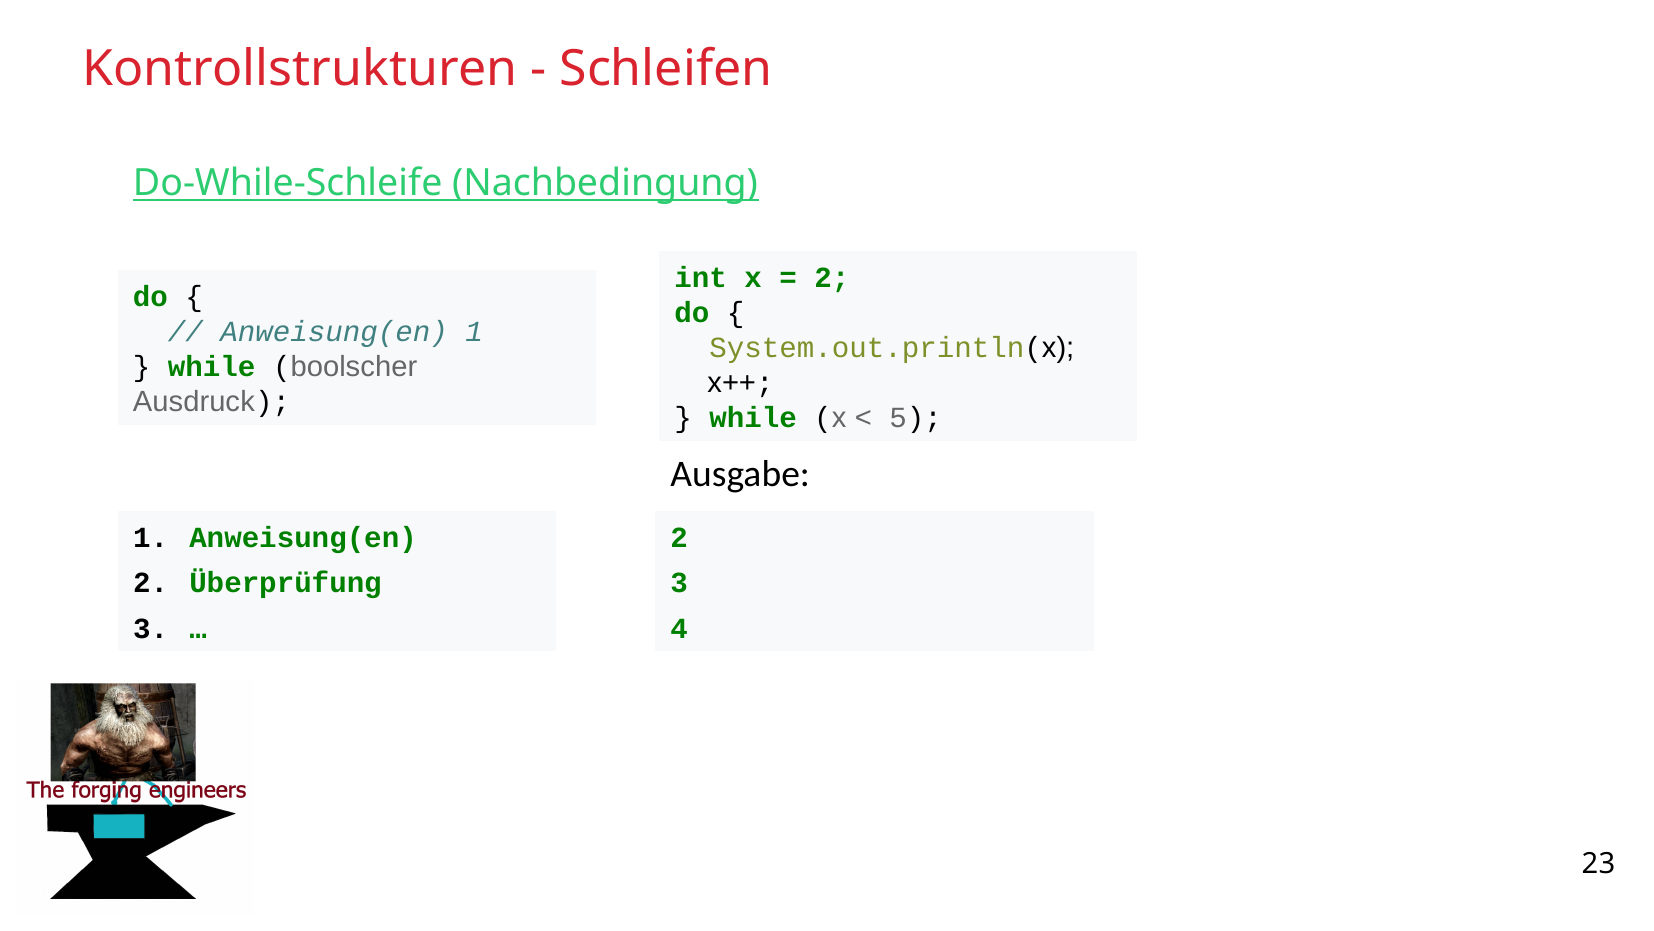

# Kontrollstrukturen - Schleifen
Do-While-Schleife (Nachbedingung)
int x = 2;
do {
 System.out.println(x);
 x++;
} while (x < 5);
do {
 // Anweisung(en) 1
} while (boolscher Ausdruck);
Ausgabe:
Anweisung(en)
Überprüfung
…
2
3
4